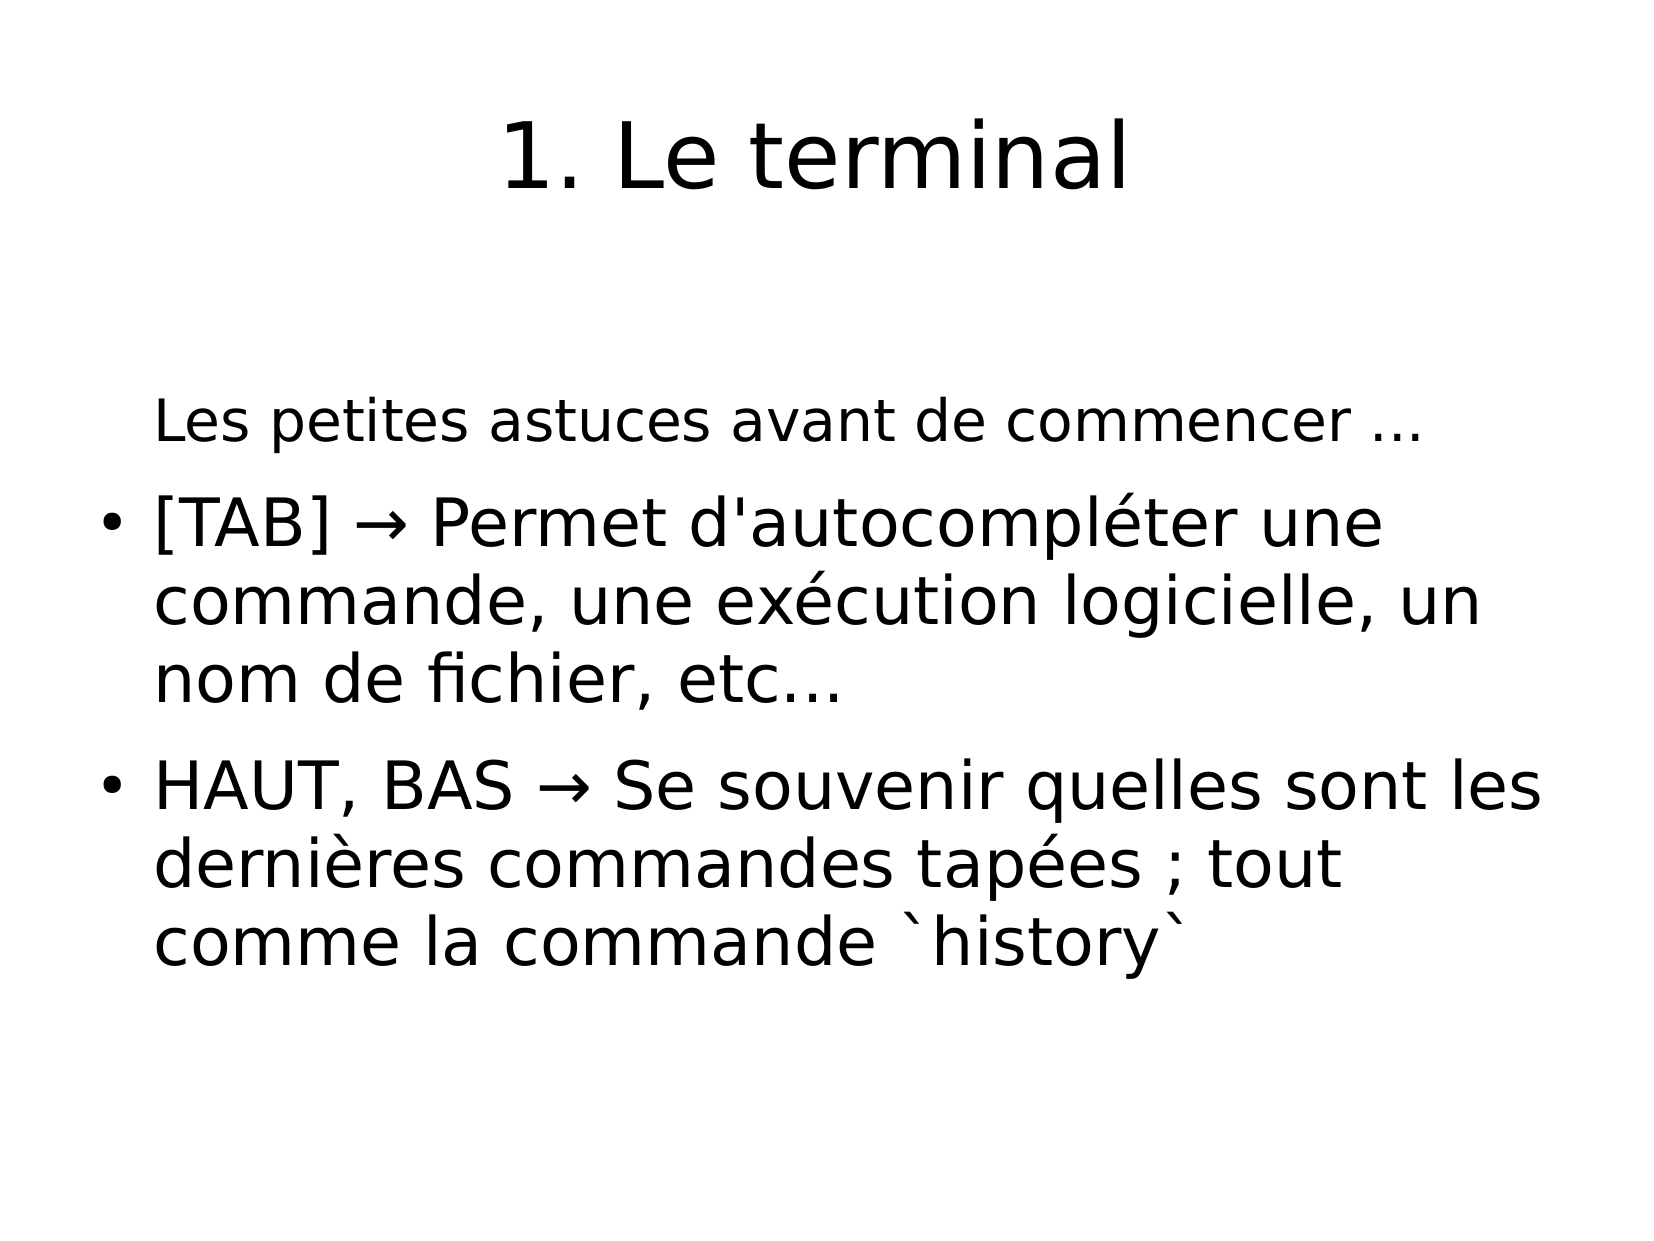

# 1. Le terminal
Les petites astuces avant de commencer ...
[TAB] → Permet d'autocompléter une commande, une exécution logicielle, un nom de fichier, etc...
HAUT, BAS → Se souvenir quelles sont les dernières commandes tapées ; tout comme la commande `history`